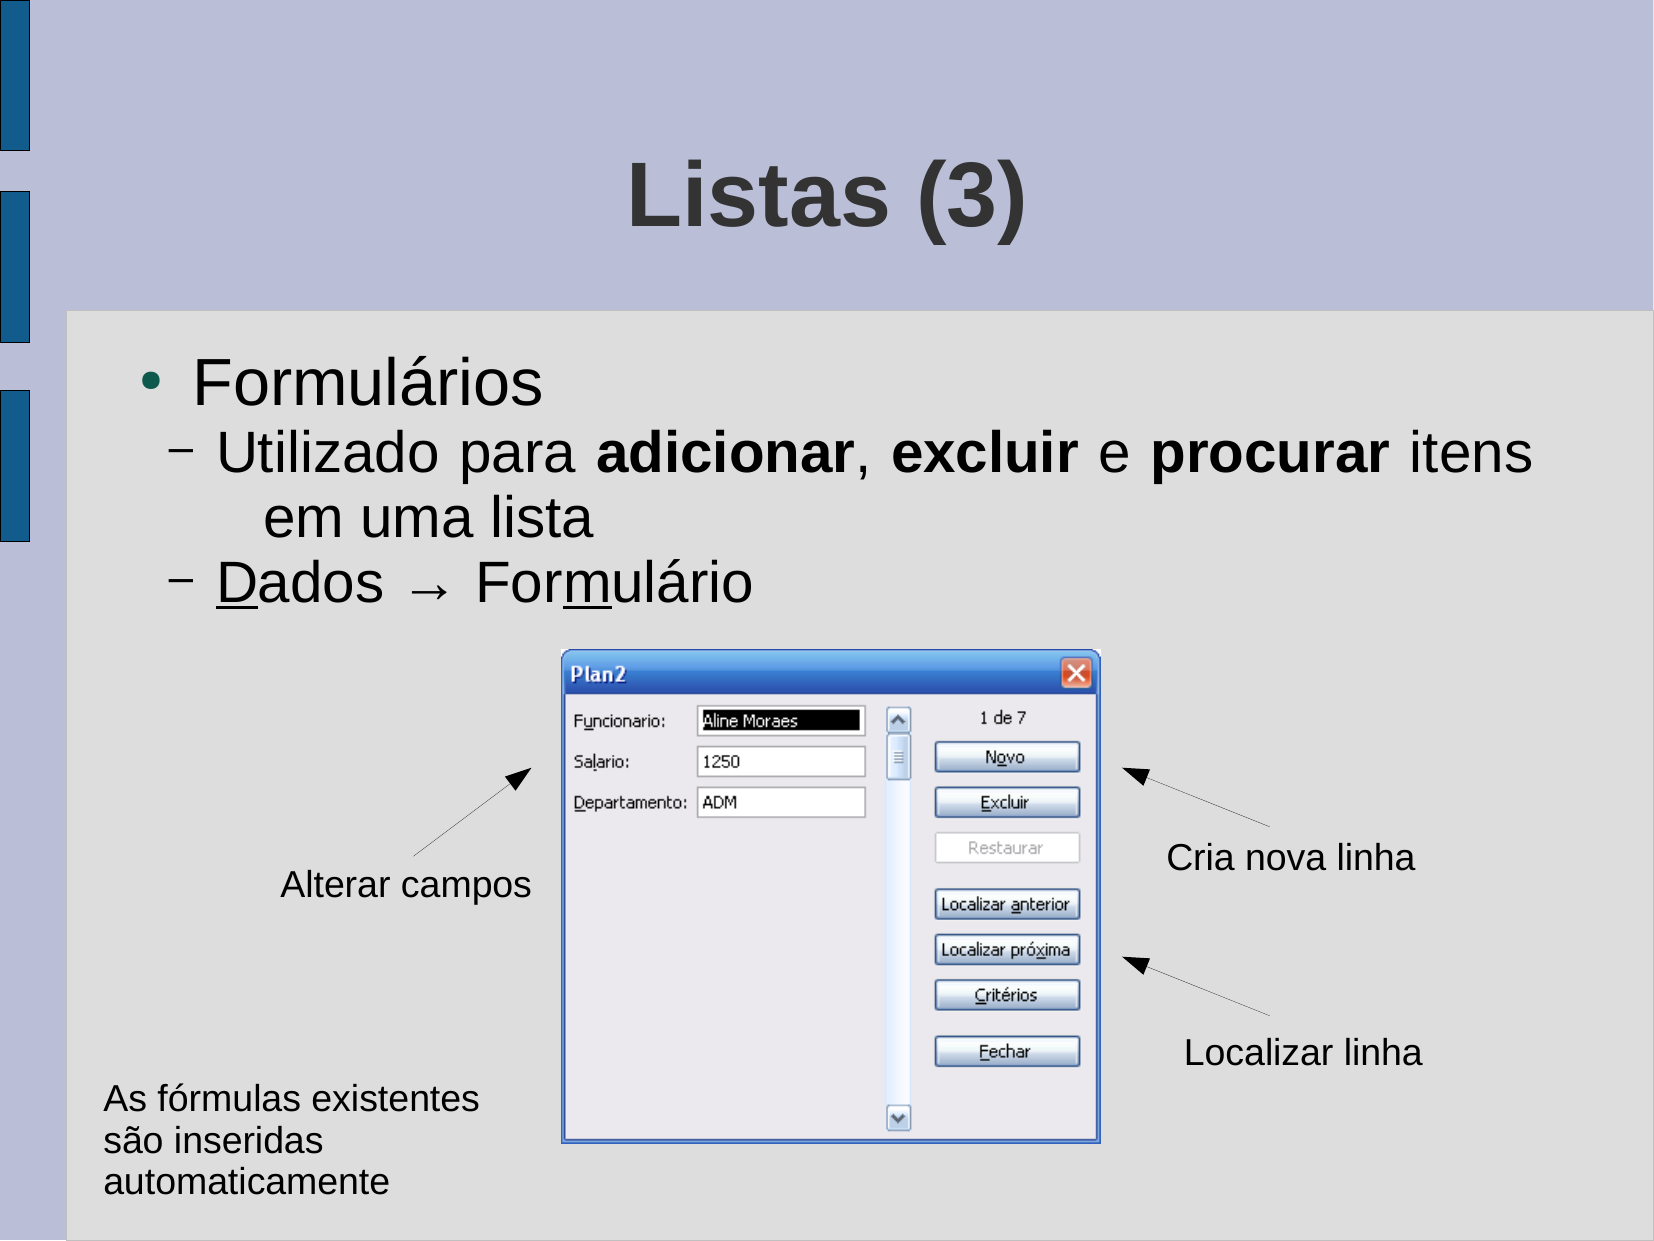

# Listas (3)
Formulários
Utilizado para adicionar, excluir e procurar itens em uma lista
Dados → Formulário
Cria nova linha
Alterar campos
Localizar linha
As fórmulas existentes são inseridas automaticamente